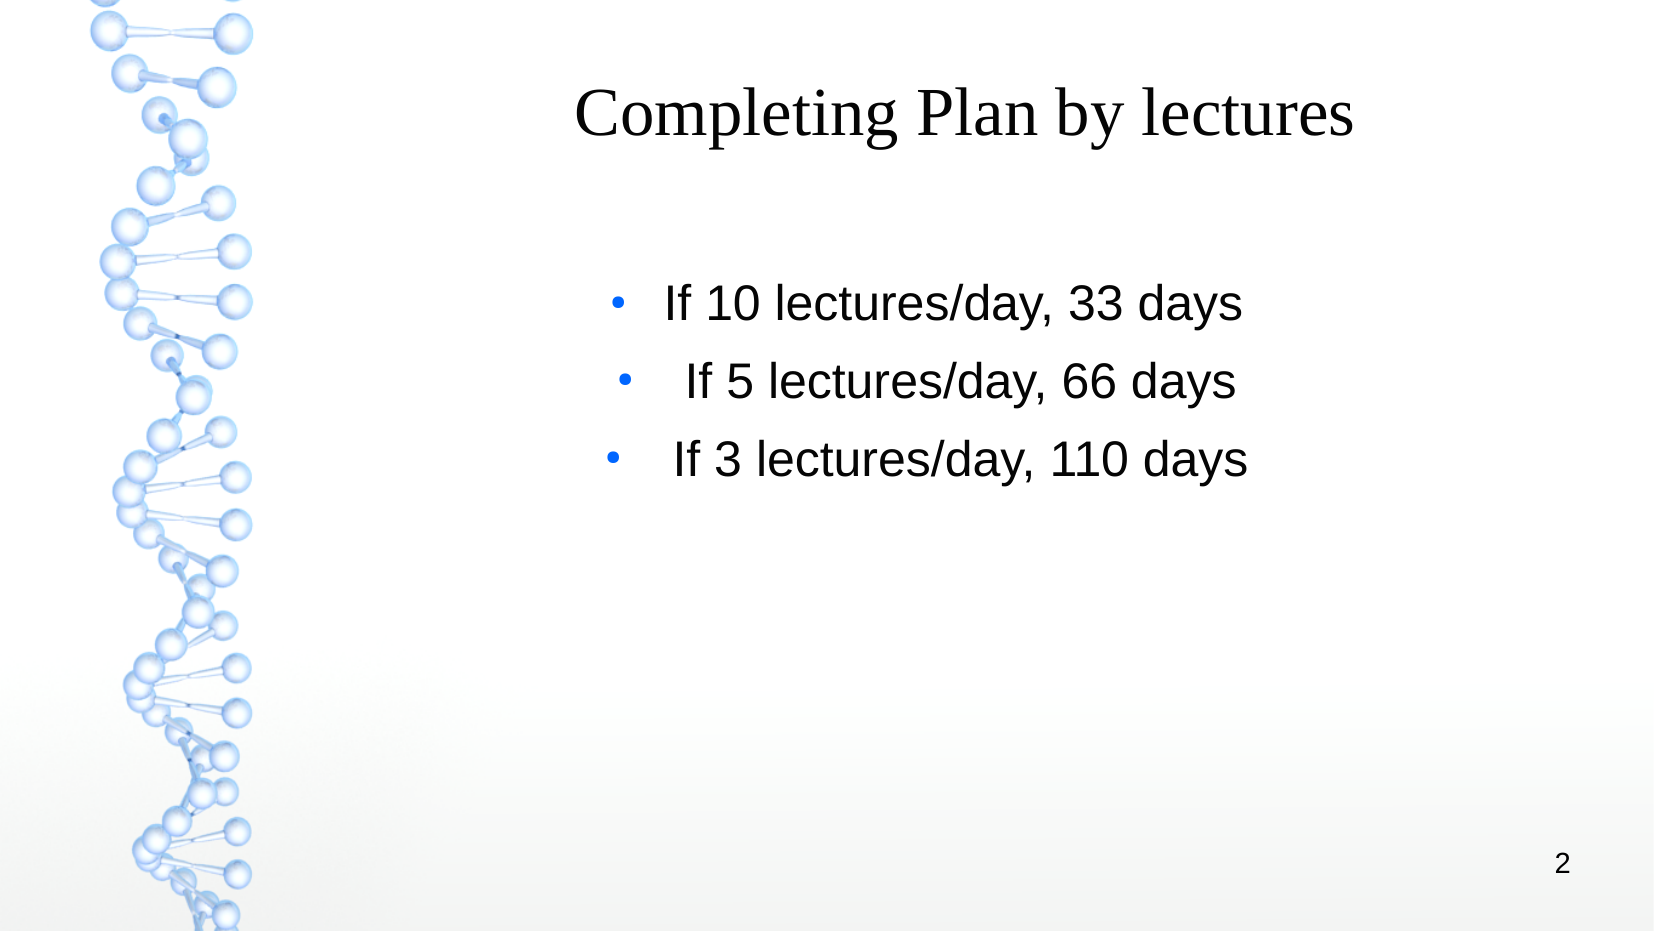

# Completing Plan by lectures
If 10 lectures/day, 33 days
 If 5 lectures/day, 66 days
 If 3 lectures/day, 110 days
2